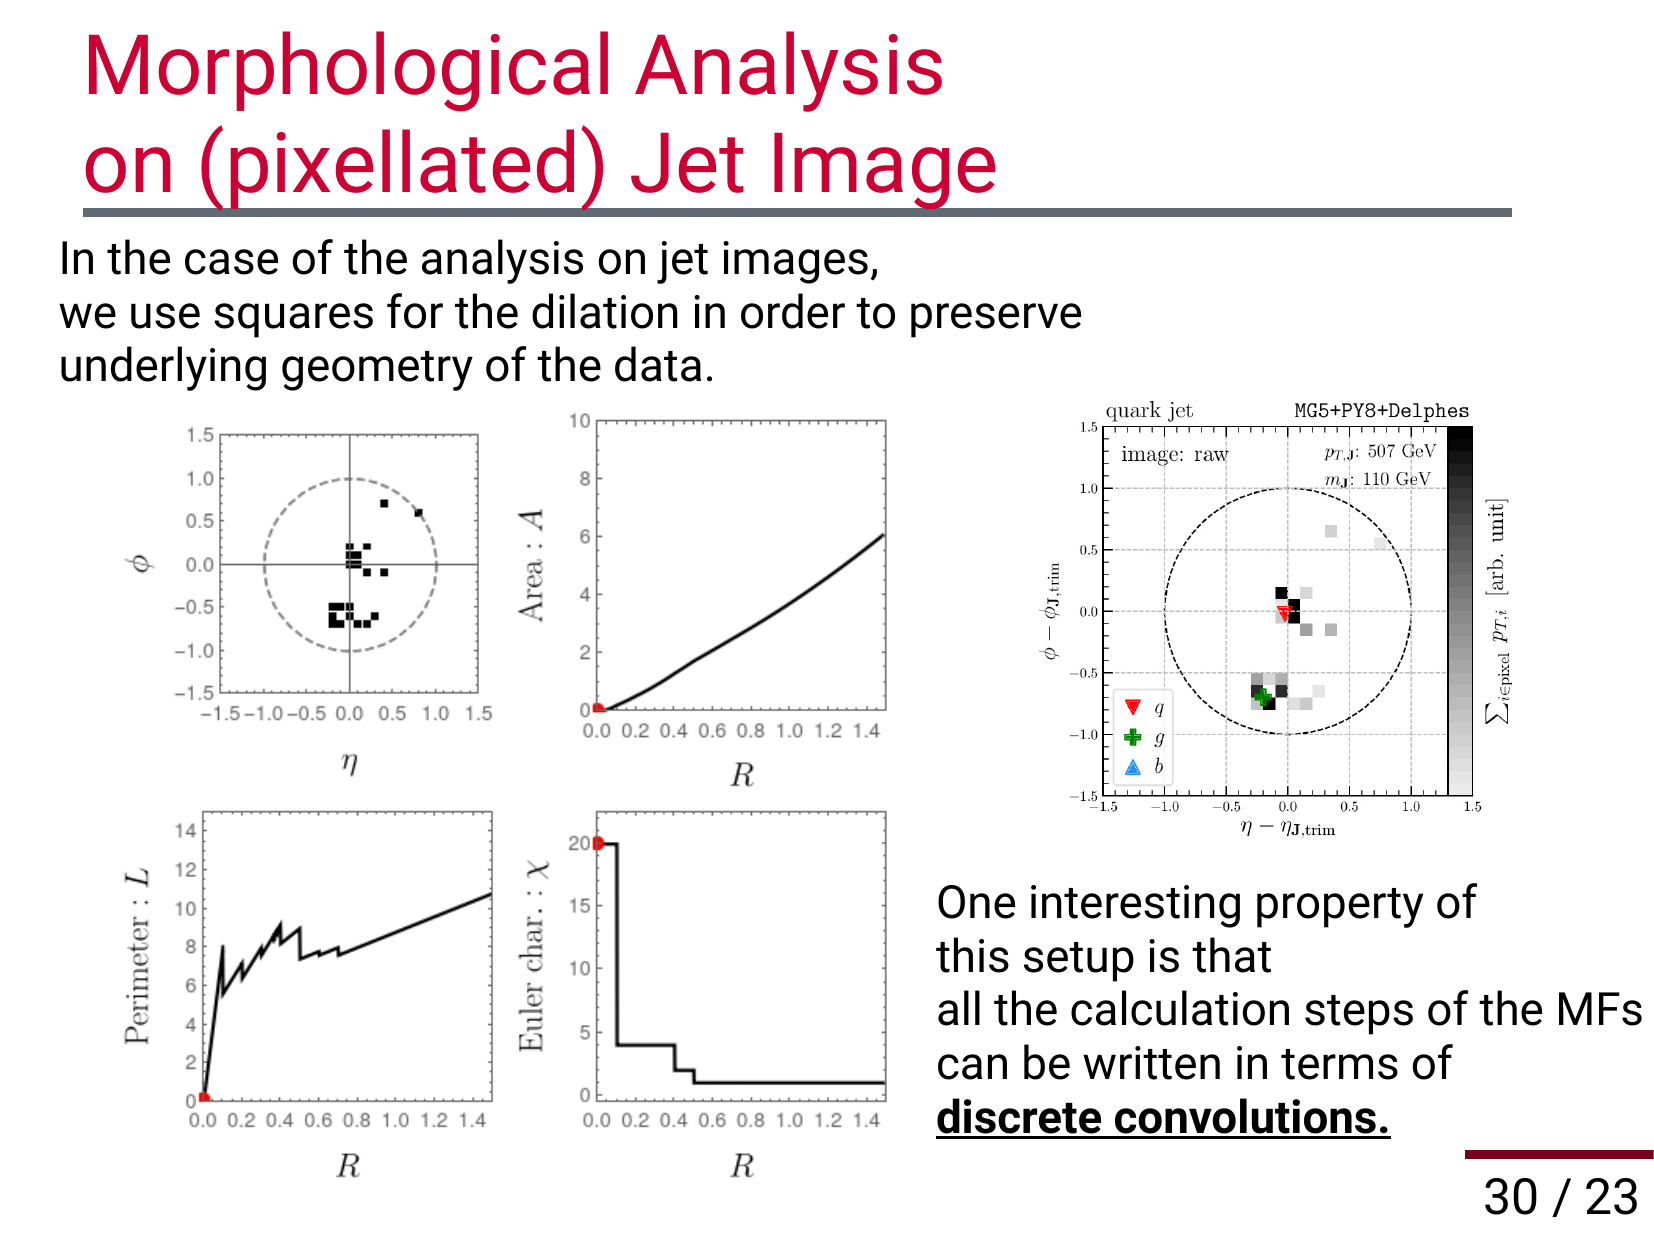

# Morphological Analysis on (pixellated) Jet Image
In the case of the analysis on jet images,
we use squares for the dilation in order to preserve
underlying geometry of the data.
One interesting property of
this setup is that
all the calculation steps of the MFs
can be written in terms of
discrete convolutions.
30